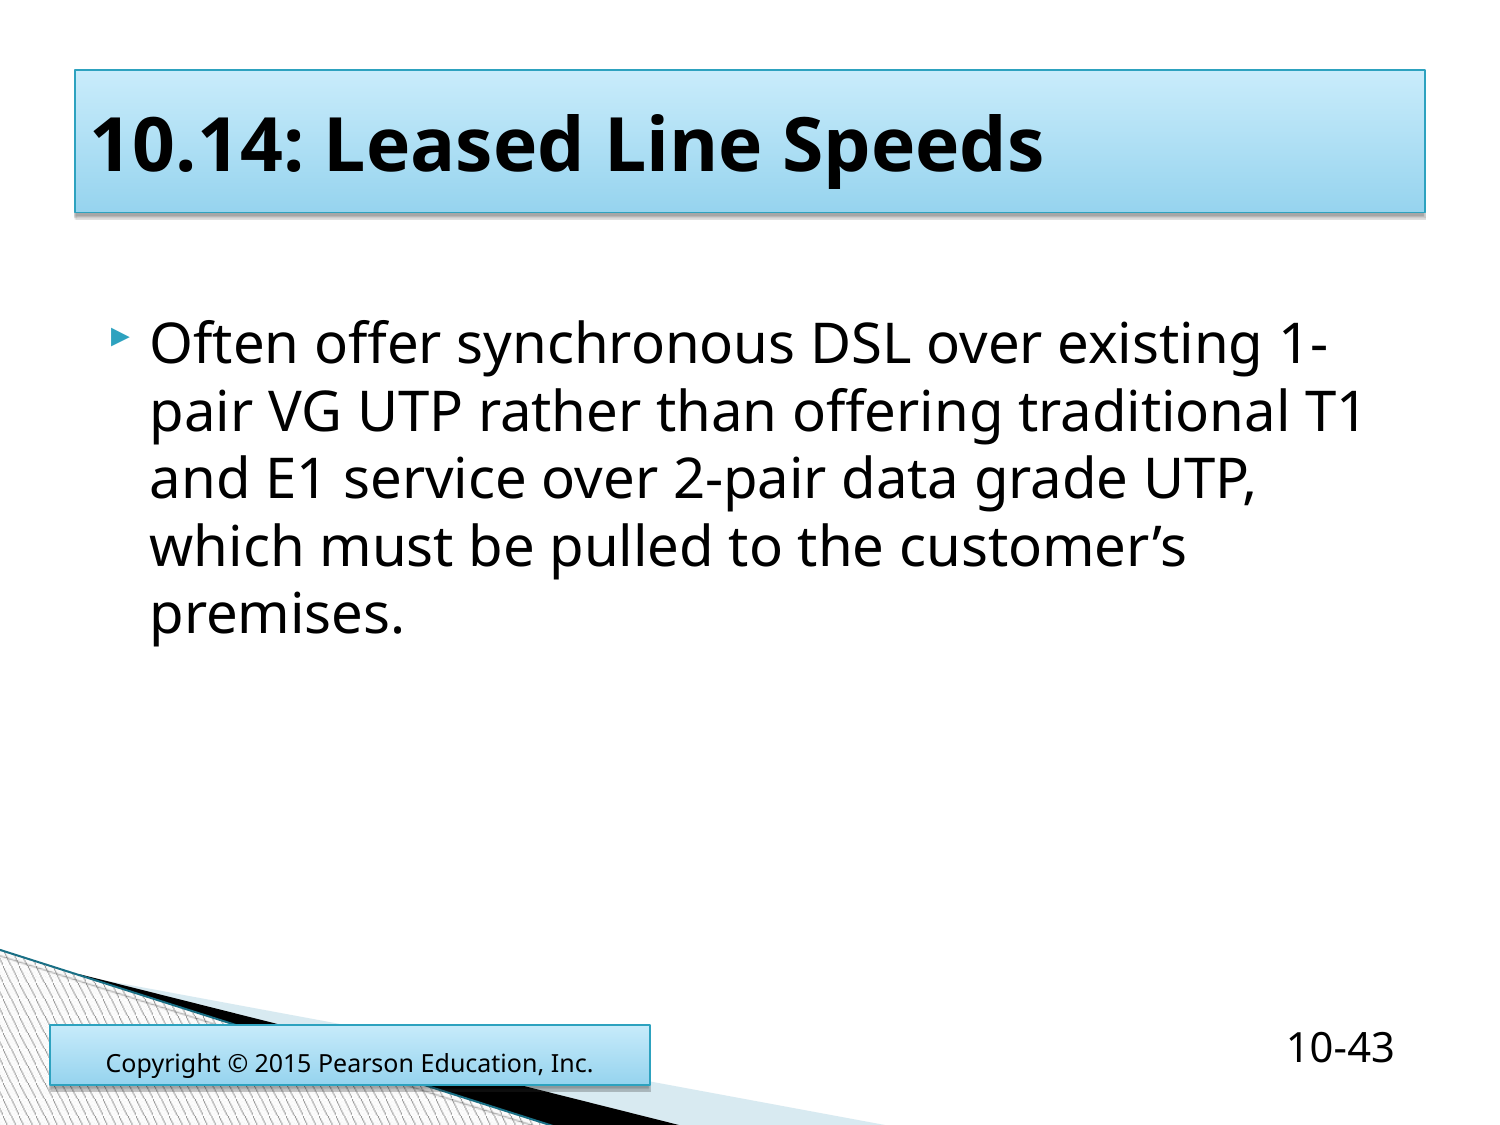

10.14: Leased Line Speeds
# Often offer synchronous DSL over existing 1-pair VG UTP rather than offering traditional T1 and E1 service over 2-pair data grade UTP, which must be pulled to the customer’s premises.
Copyright © 2015 Pearson Education, Inc.